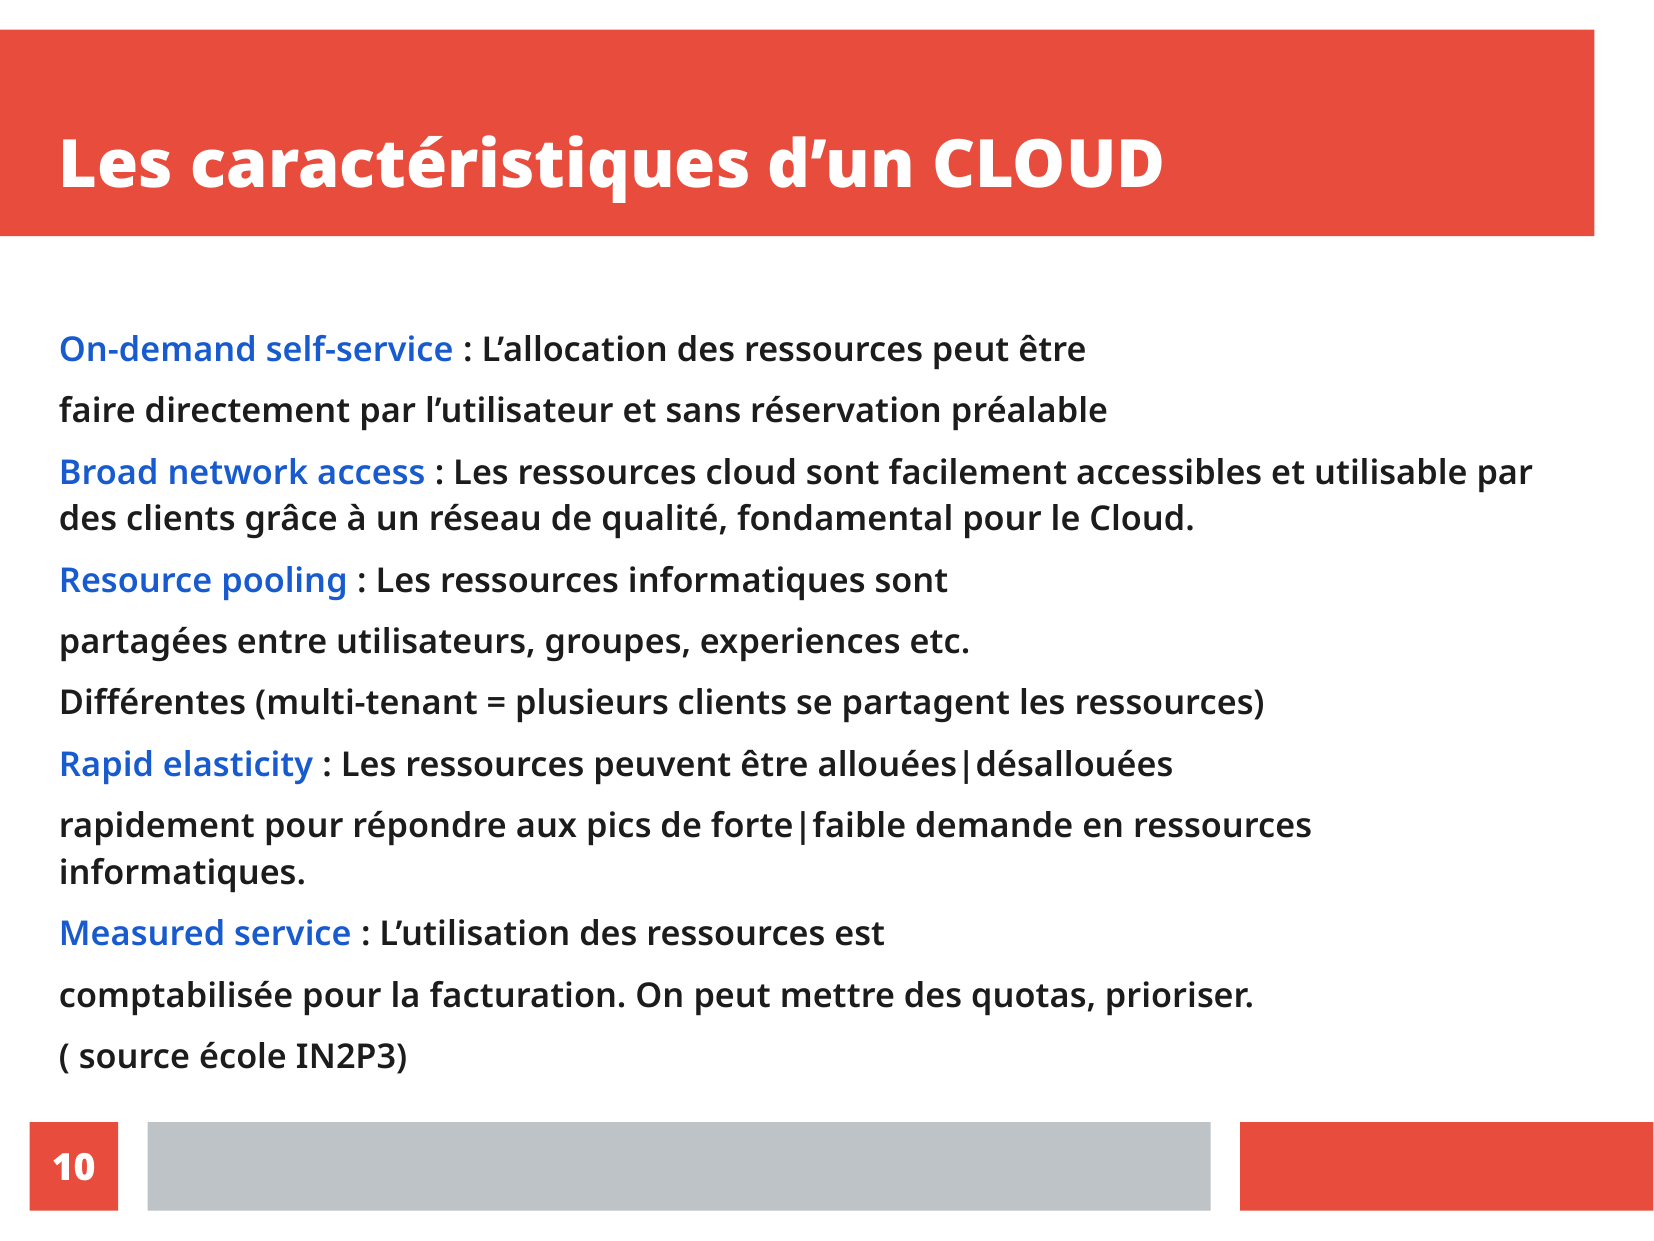

# Les caractéristiques d’un CLOUD
On-demand self-service : L’allocation des ressources peut être
faire directement par l’utilisateur et sans réservation préalable
Broad network access : Les ressources cloud sont facilement accessibles et utilisable par des clients grâce à un réseau de qualité, fondamental pour le Cloud.
Resource pooling : Les ressources informatiques sont
partagées entre utilisateurs, groupes, experiences etc.
Différentes (multi-tenant = plusieurs clients se partagent les ressources)
Rapid elasticity : Les ressources peuvent être allouées|désallouées
rapidement pour répondre aux pics de forte|faible demande en ressources informatiques.
Measured service : L’utilisation des ressources est
comptabilisée pour la facturation. On peut mettre des quotas, prioriser.
( source école IN2P3)
10